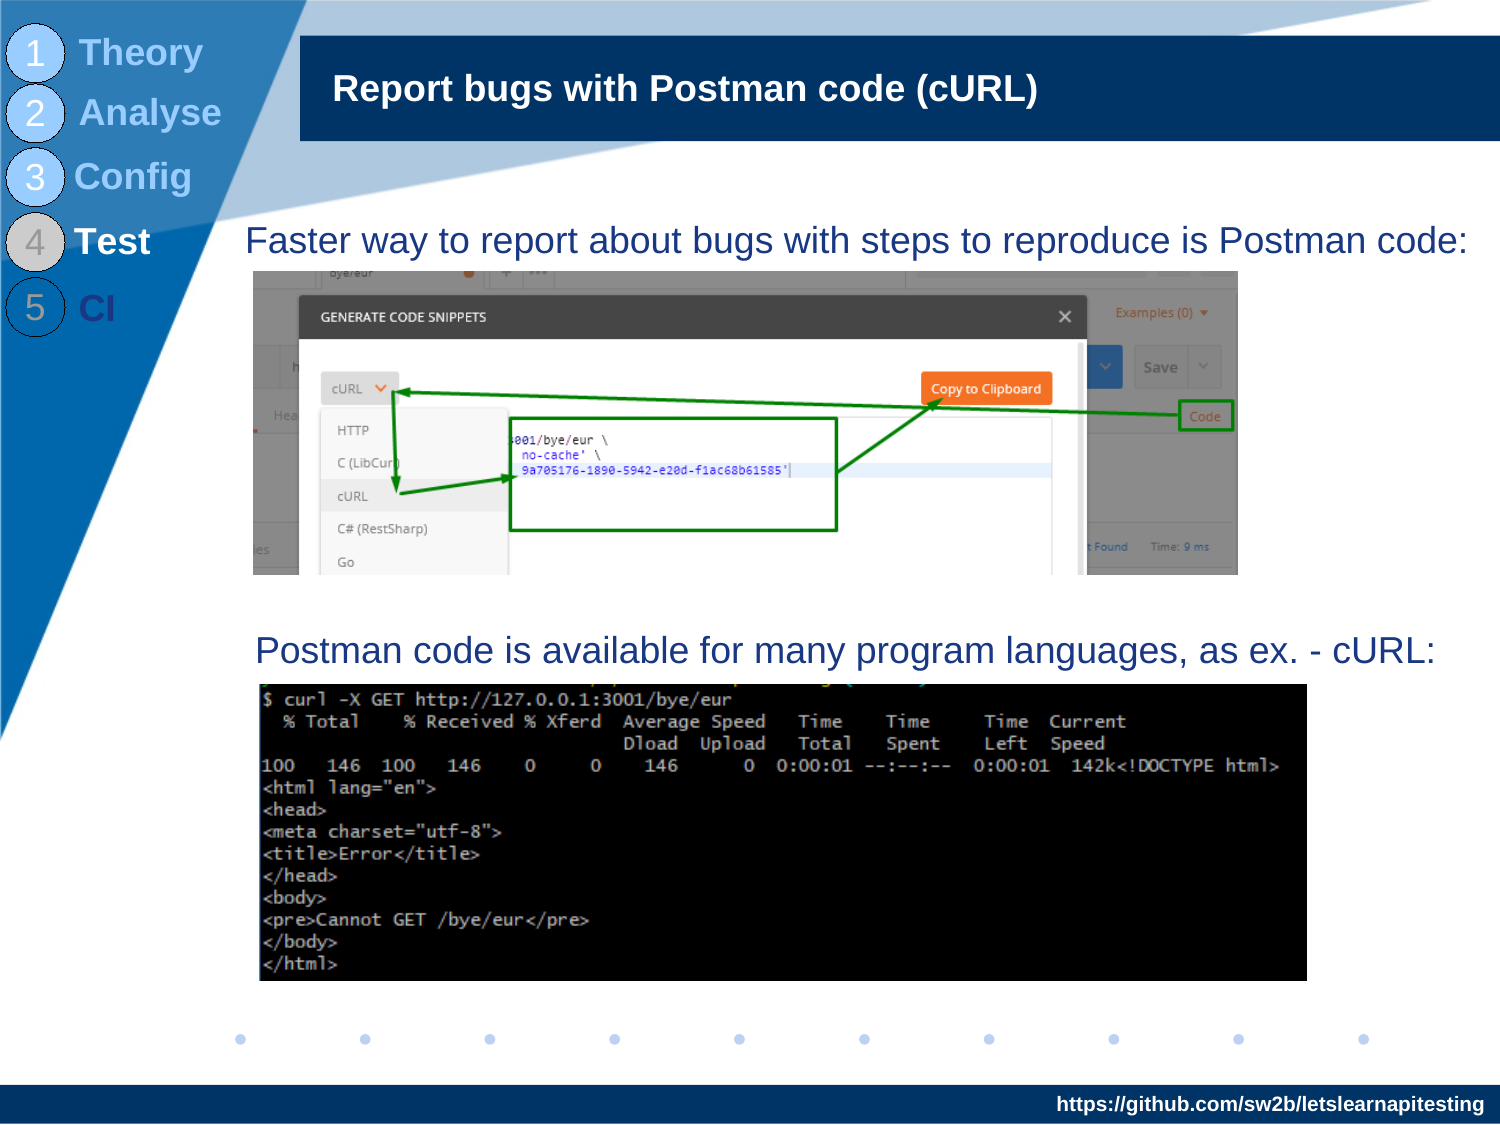

1
Theory
# Report bugs with Postman code (cURL)
2
Analyse
3
Config
4
Test
Faster way to report about bugs with steps to reproduce is Postman code:
5
CI
Postman code is available for many program languages, as ex. - cURL: